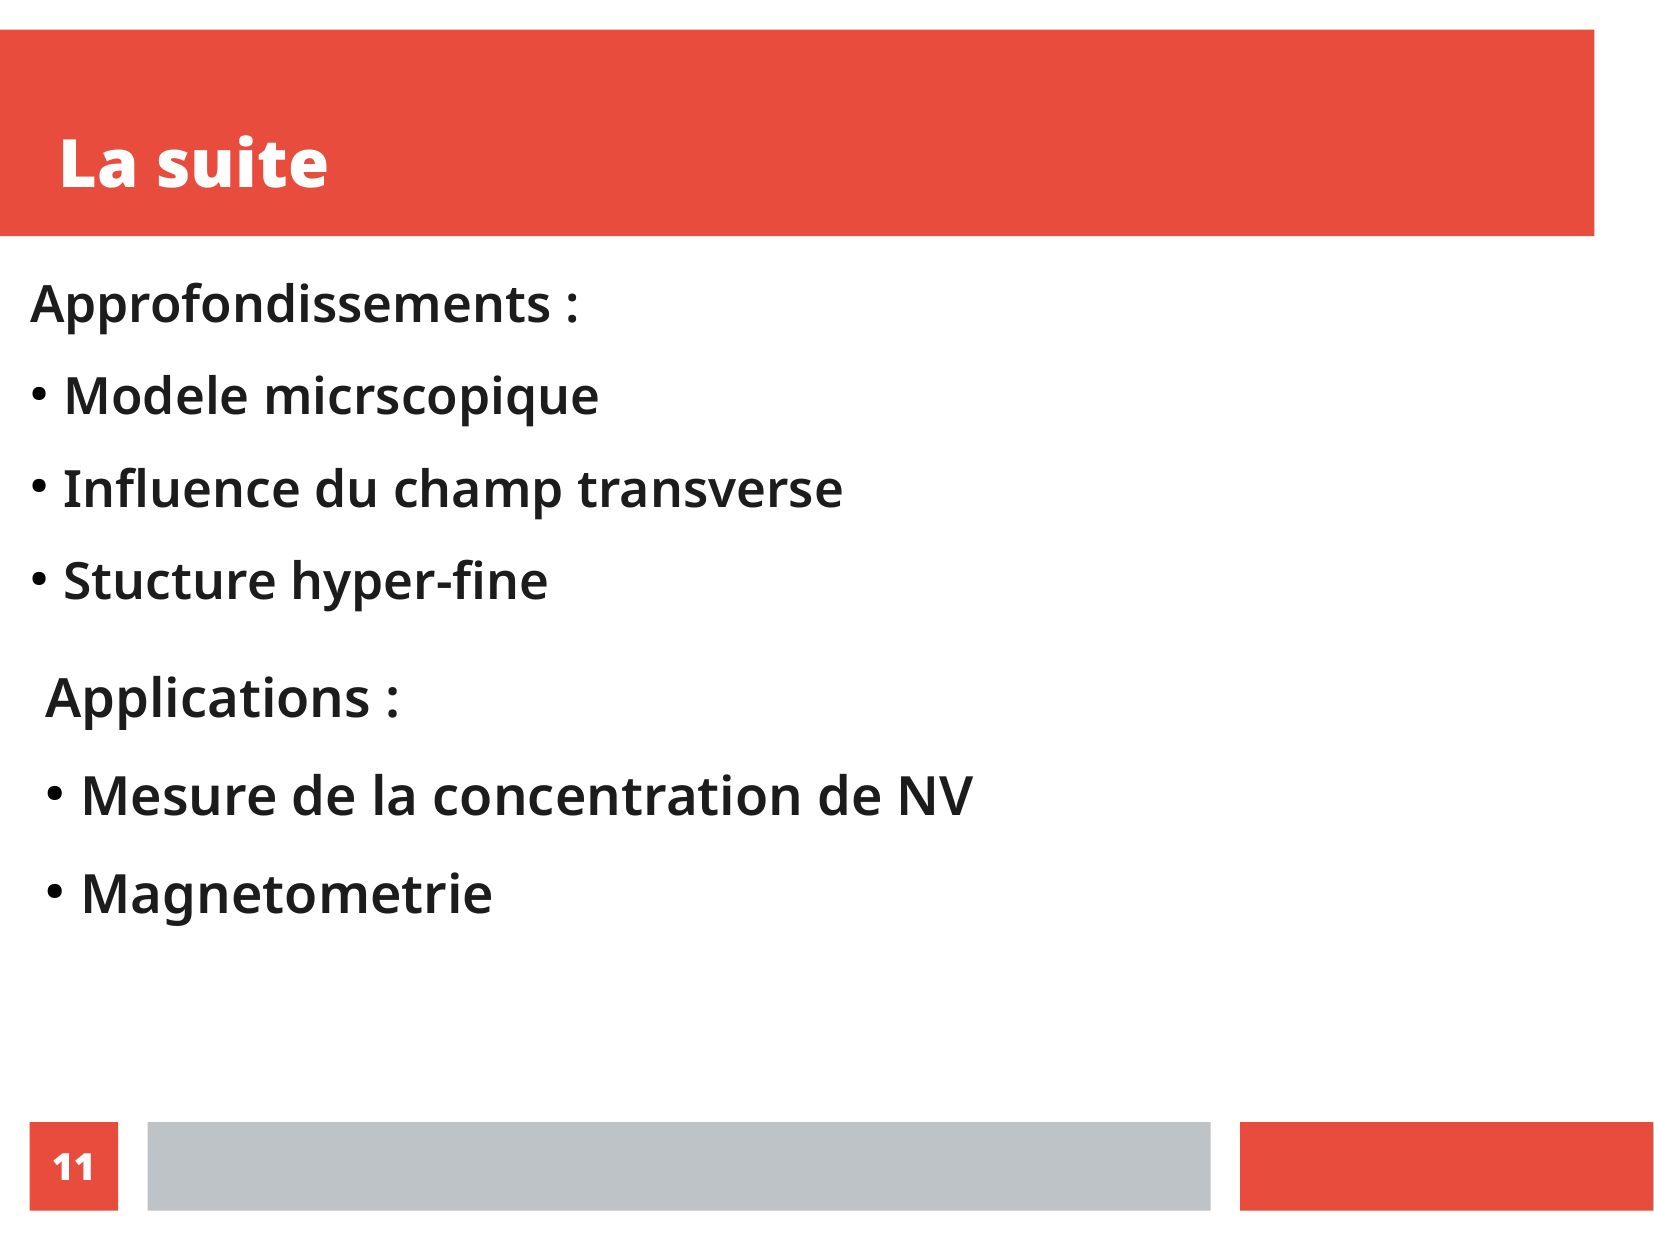

# La suite
Approfondissements :
Modele micrscopique
Influence du champ transverse
Stucture hyper-fine
Applications :
Mesure de la concentration de NV
Magnetometrie
11